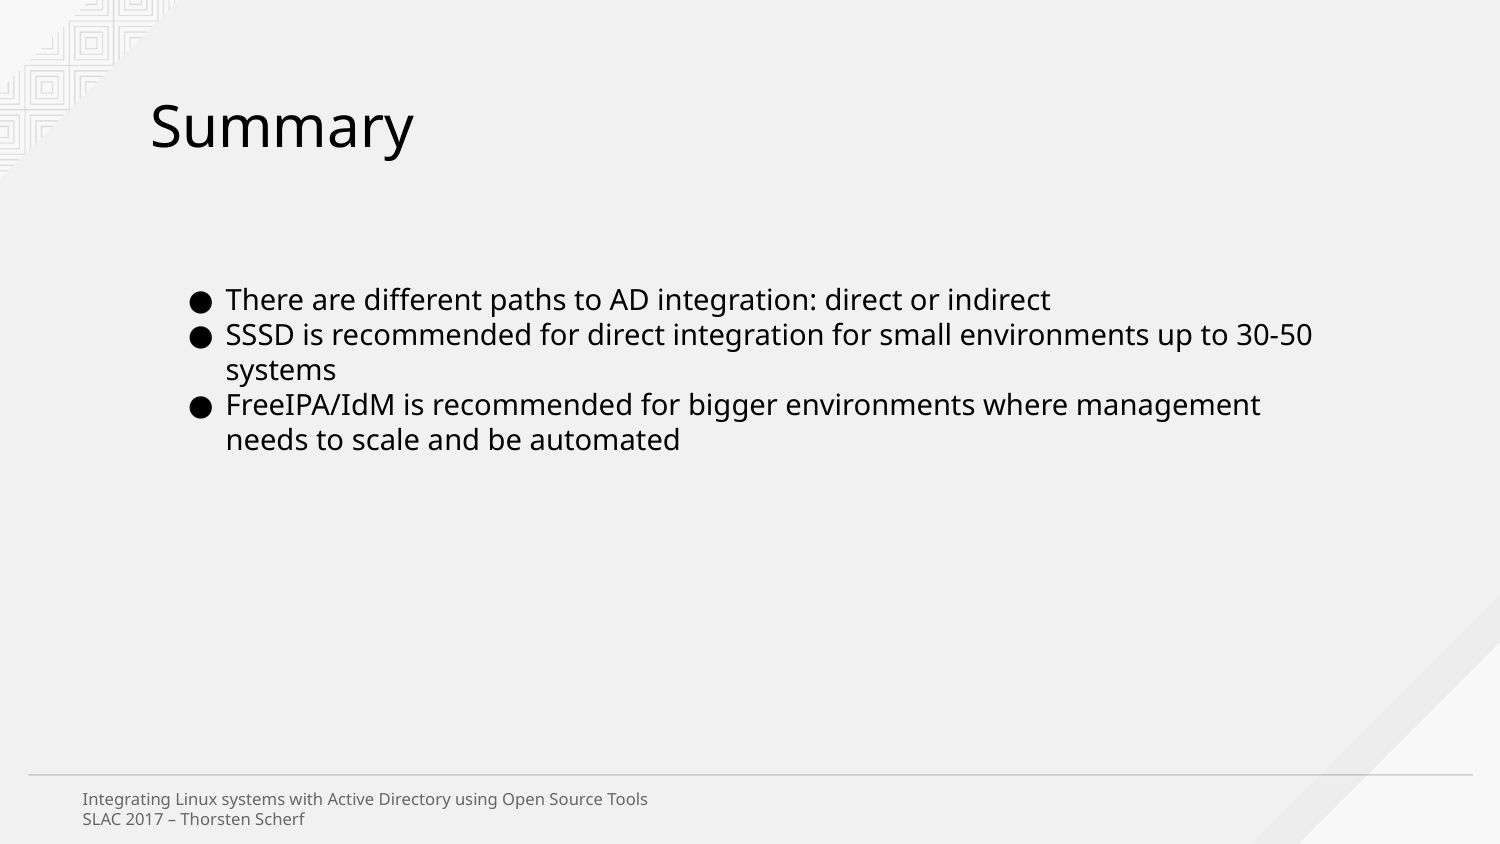

Summary
# There are different paths to AD integration: direct or indirect
SSSD is recommended for direct integration for small environments up to 30-50 systems
FreeIPA/IdM is recommended for bigger environments where management needs to scale and be automated